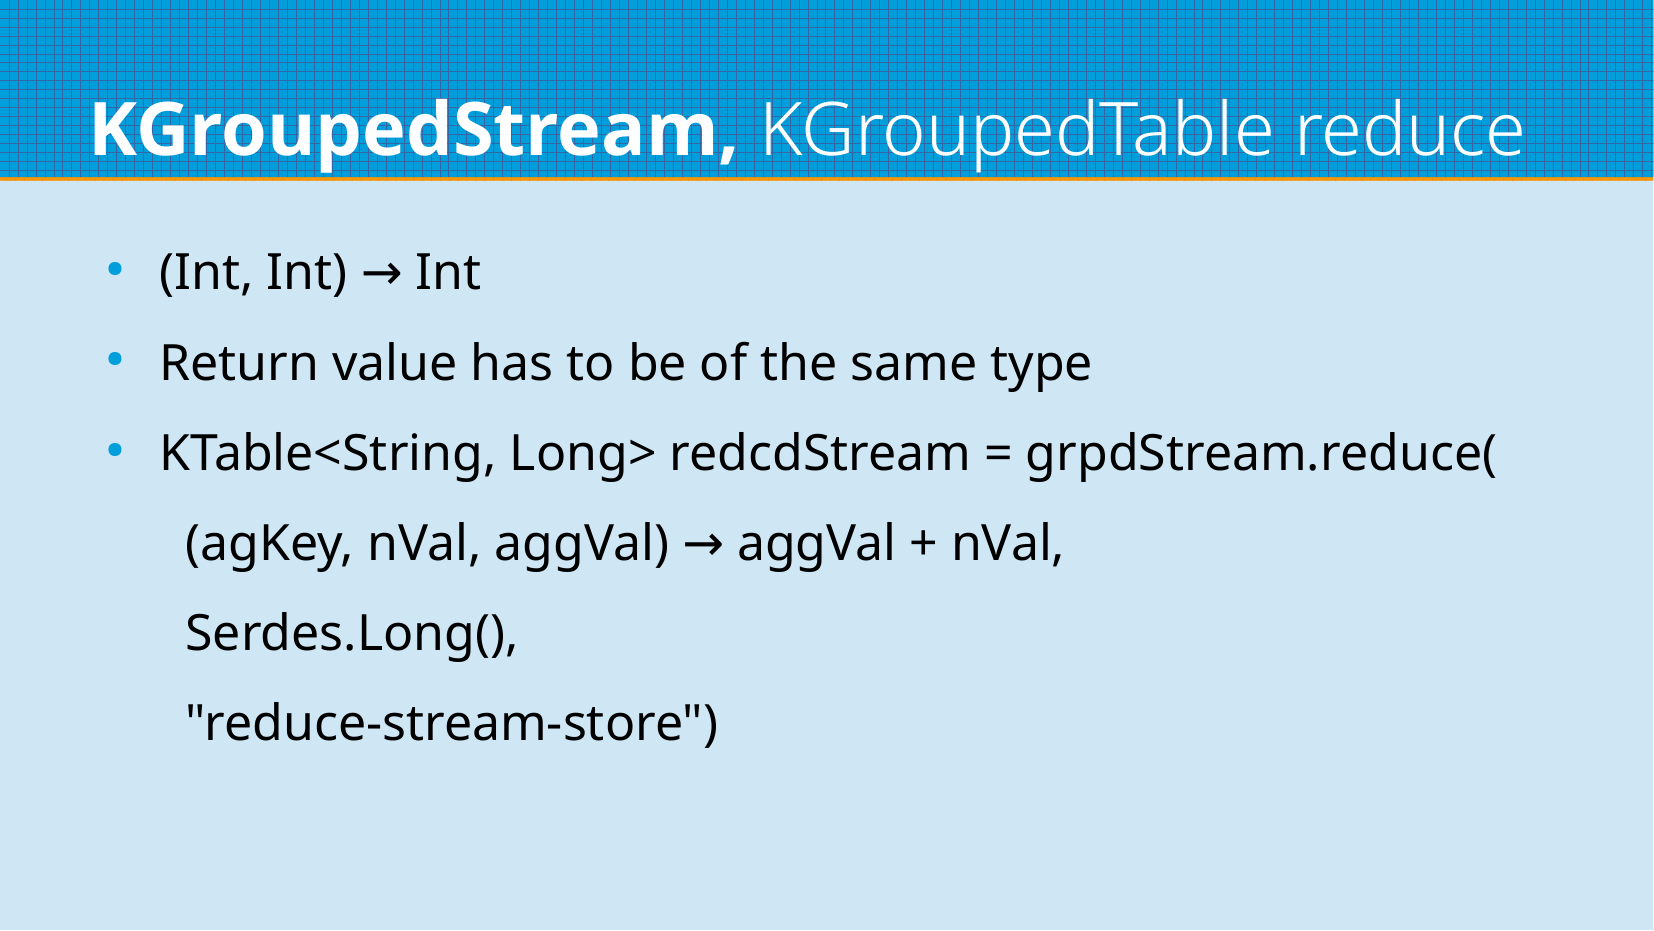

# KGroupedStream, KGroupedTable reduce
(Int, Int) → Int
Return value has to be of the same type
KTable<String, Long> redcdStream = grpdStream.reduce(
 (agKey, nVal, aggVal) → aggVal + nVal,
 Serdes.Long(),
 "reduce-stream-store")